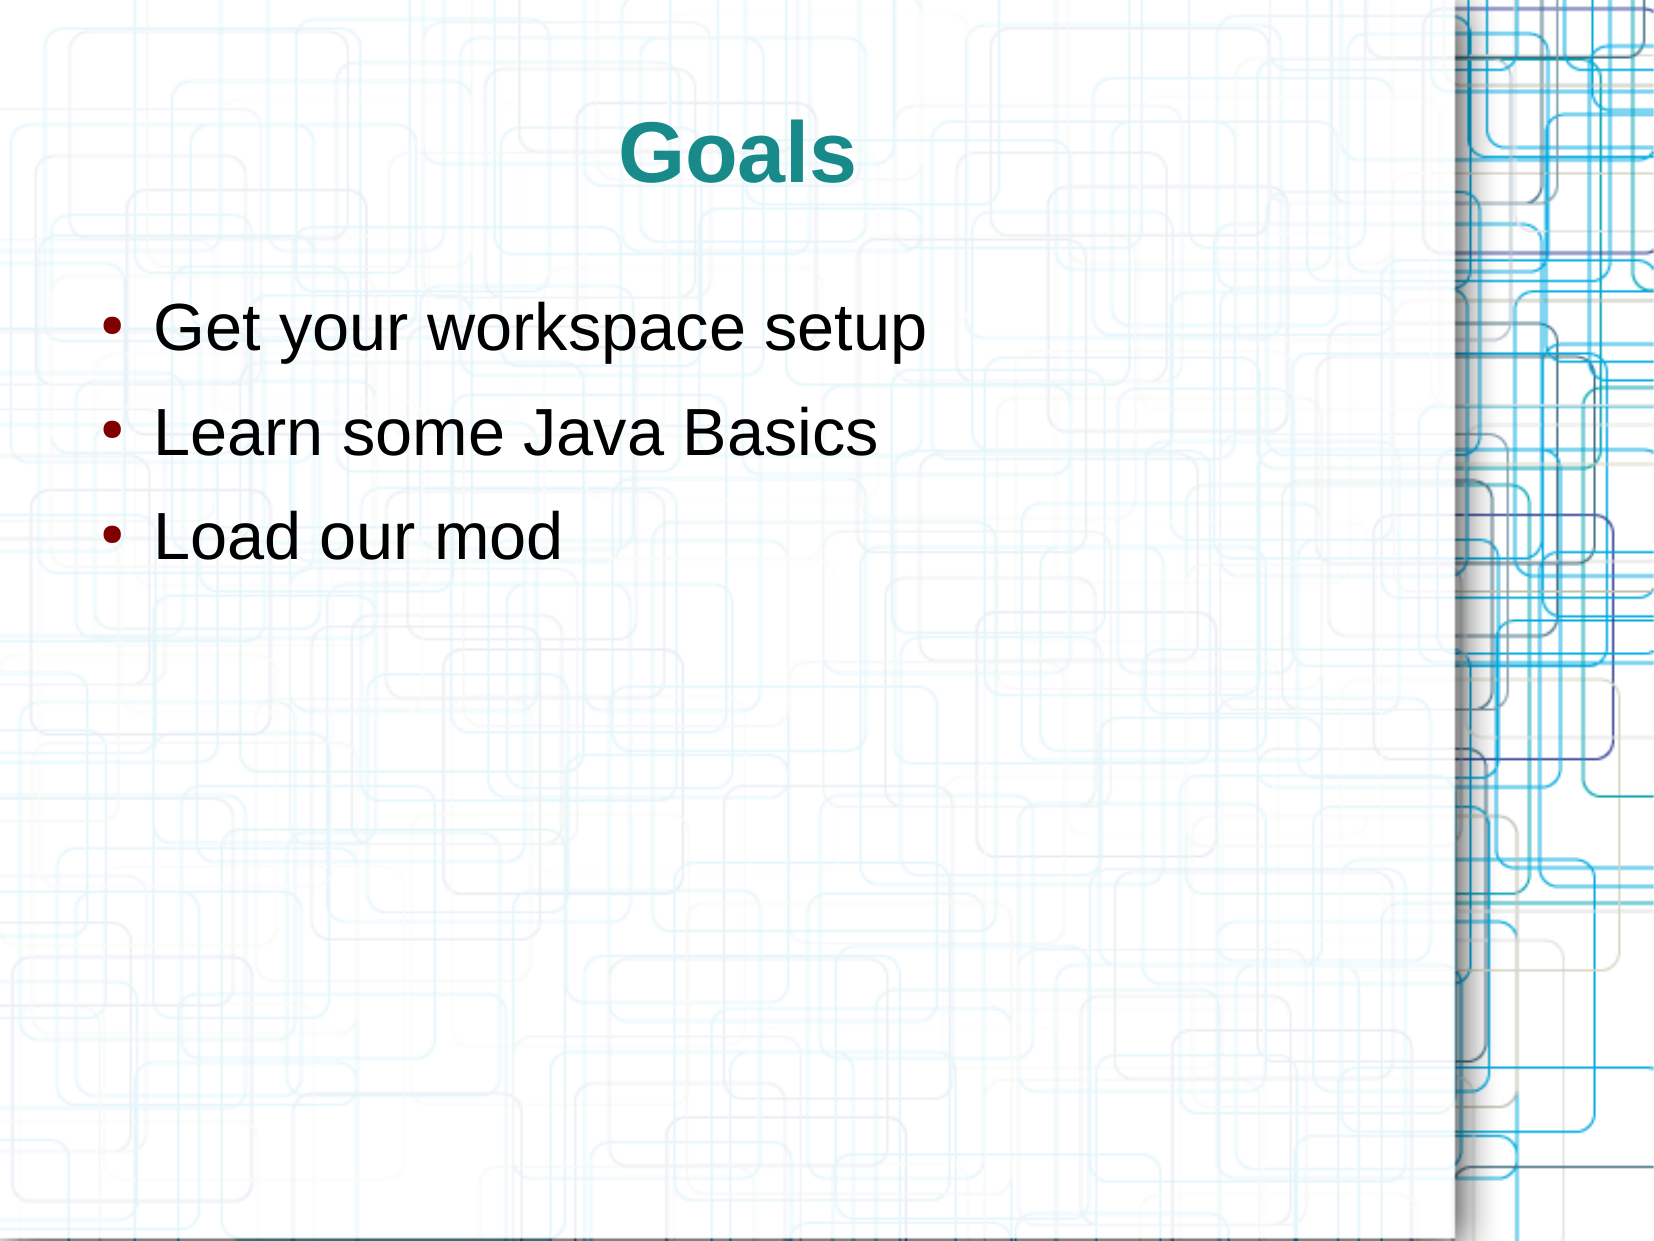

# Goals
Get your workspace setup
Learn some Java Basics
Load our mod